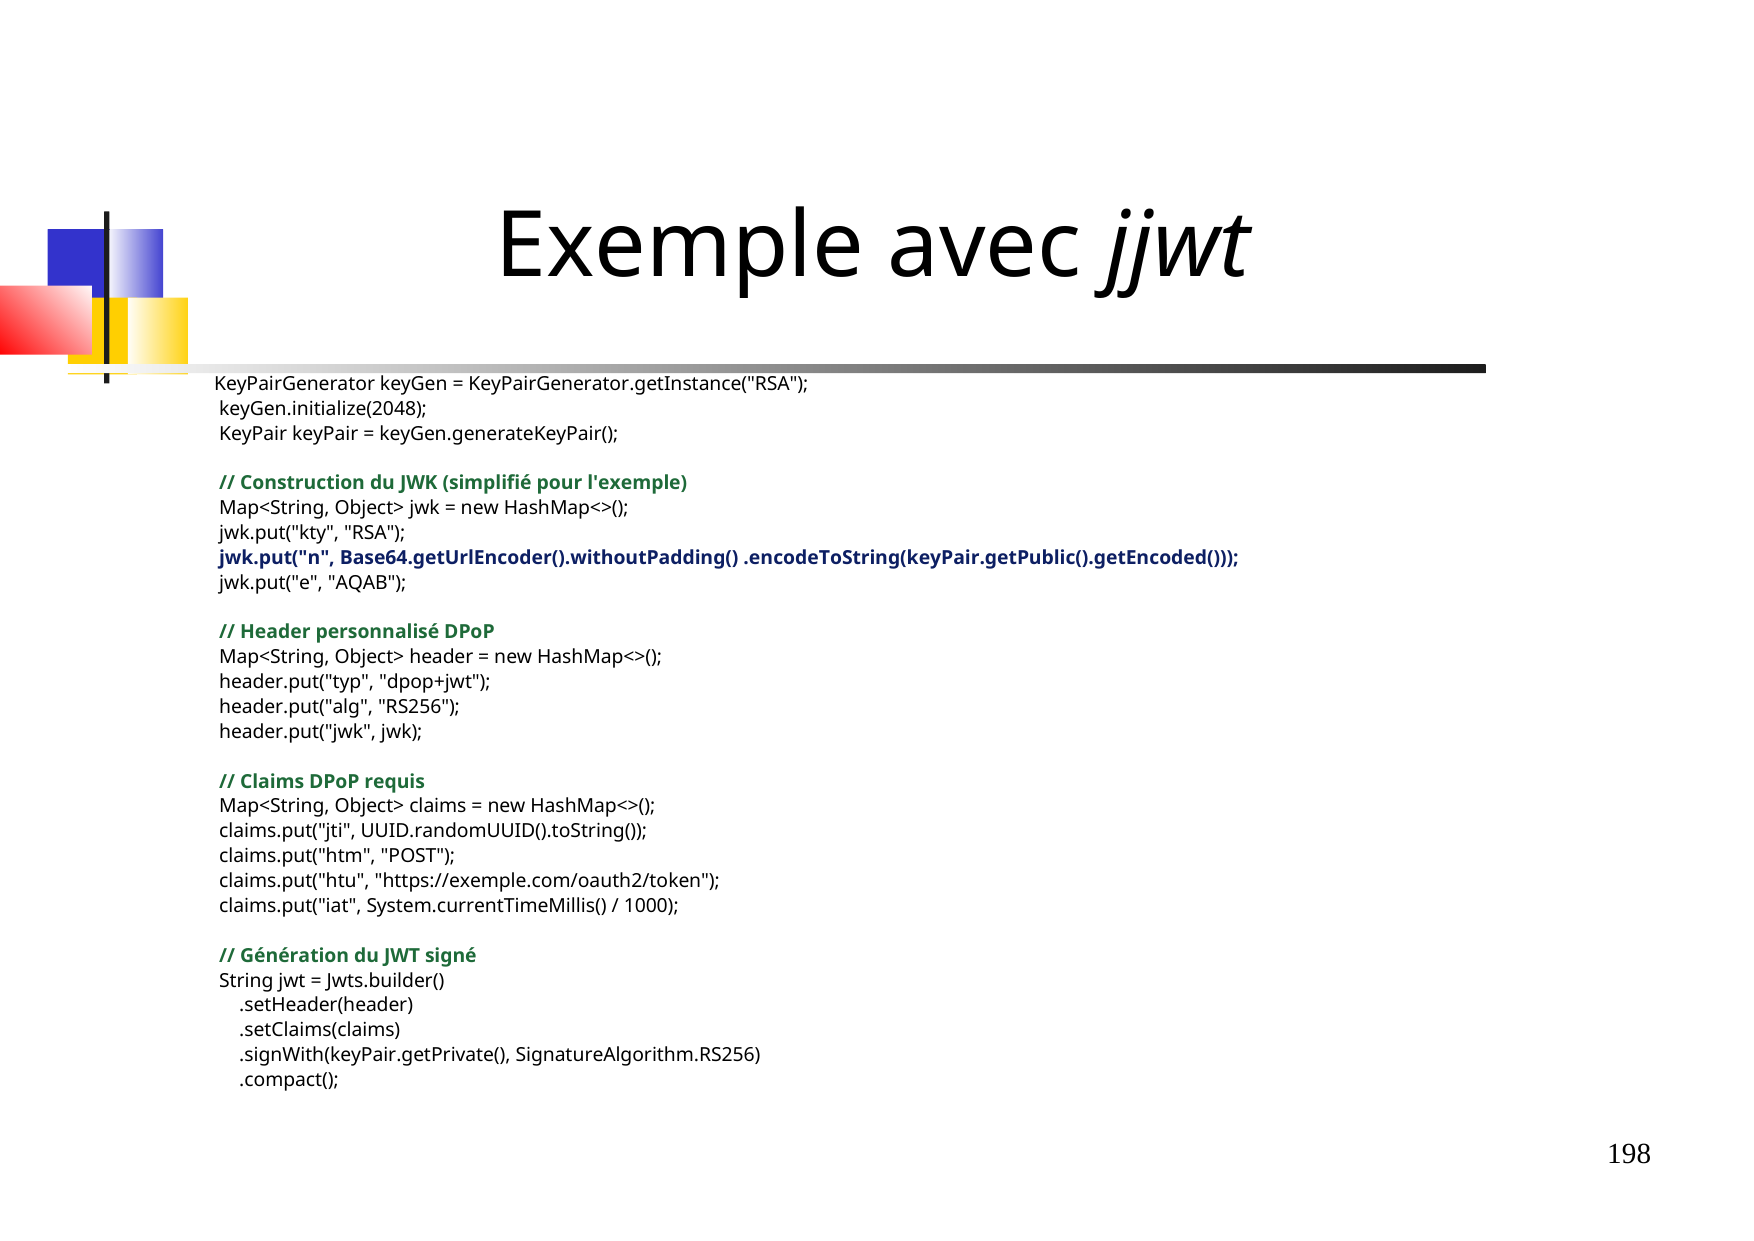

# Exemple avec jjwt
 KeyPairGenerator keyGen = KeyPairGenerator.getInstance("RSA");
 keyGen.initialize(2048);
 KeyPair keyPair = keyGen.generateKeyPair();
 // Construction du JWK (simplifié pour l'exemple)
 Map<String, Object> jwk = new HashMap<>();
 jwk.put("kty", "RSA");
 jwk.put("n", Base64.getUrlEncoder().withoutPadding() .encodeToString(keyPair.getPublic().getEncoded()));
 jwk.put("e", "AQAB");
 // Header personnalisé DPoP
 Map<String, Object> header = new HashMap<>();
 header.put("typ", "dpop+jwt");
 header.put("alg", "RS256");
 header.put("jwk", jwk);
 // Claims DPoP requis
 Map<String, Object> claims = new HashMap<>();
 claims.put("jti", UUID.randomUUID().toString());
 claims.put("htm", "POST");
 claims.put("htu", "https://exemple.com/oauth2/token");
 claims.put("iat", System.currentTimeMillis() / 1000);
 // Génération du JWT signé
 String jwt = Jwts.builder()
 .setHeader(header)
 .setClaims(claims)
 .signWith(keyPair.getPrivate(), SignatureAlgorithm.RS256)
 .compact();